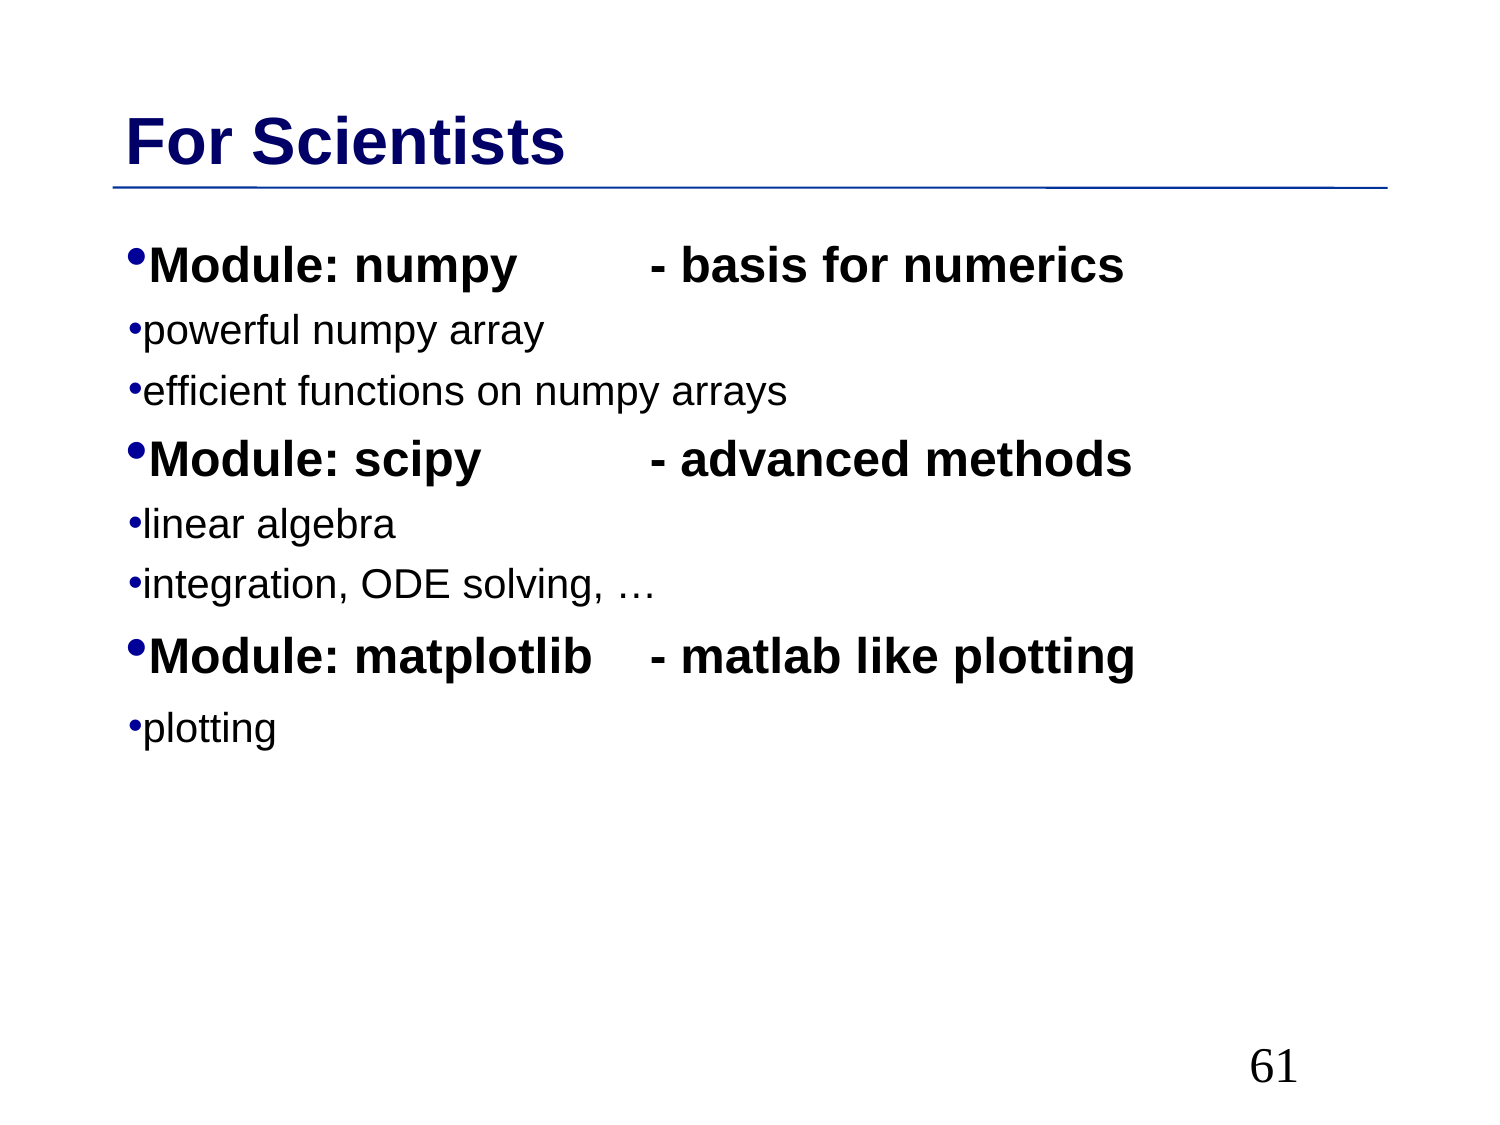

# For Scientists
Module: numpy		- basis for numerics
powerful numpy array
efficient functions on numpy arrays
Module: scipy		- advanced methods
linear algebra
integration, ODE solving, …
Module: matplotlib	- matlab like plotting
plotting
 60